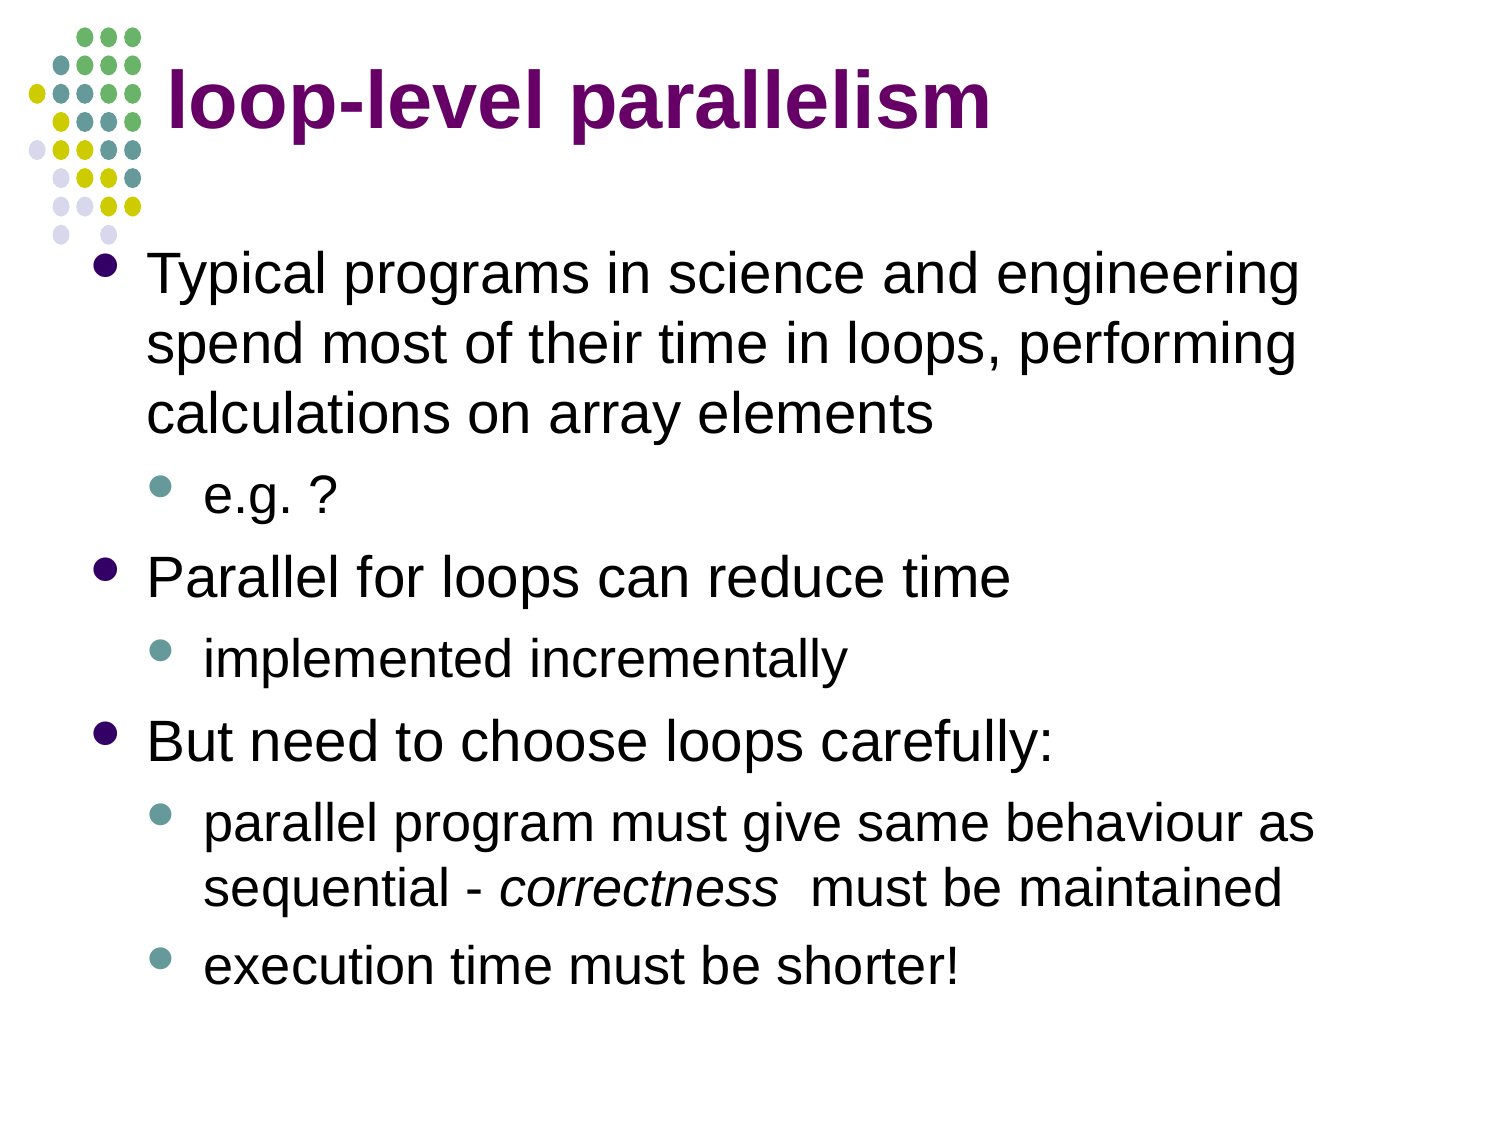

# loop-level parallelism
Typical programs in science and engineering spend most of their time in loops, performing calculations on array elements
e.g. ?
Parallel for loops can reduce time
implemented incrementally
But need to choose loops carefully:
parallel program must give same behaviour as sequential - correctness must be maintained
execution time must be shorter!